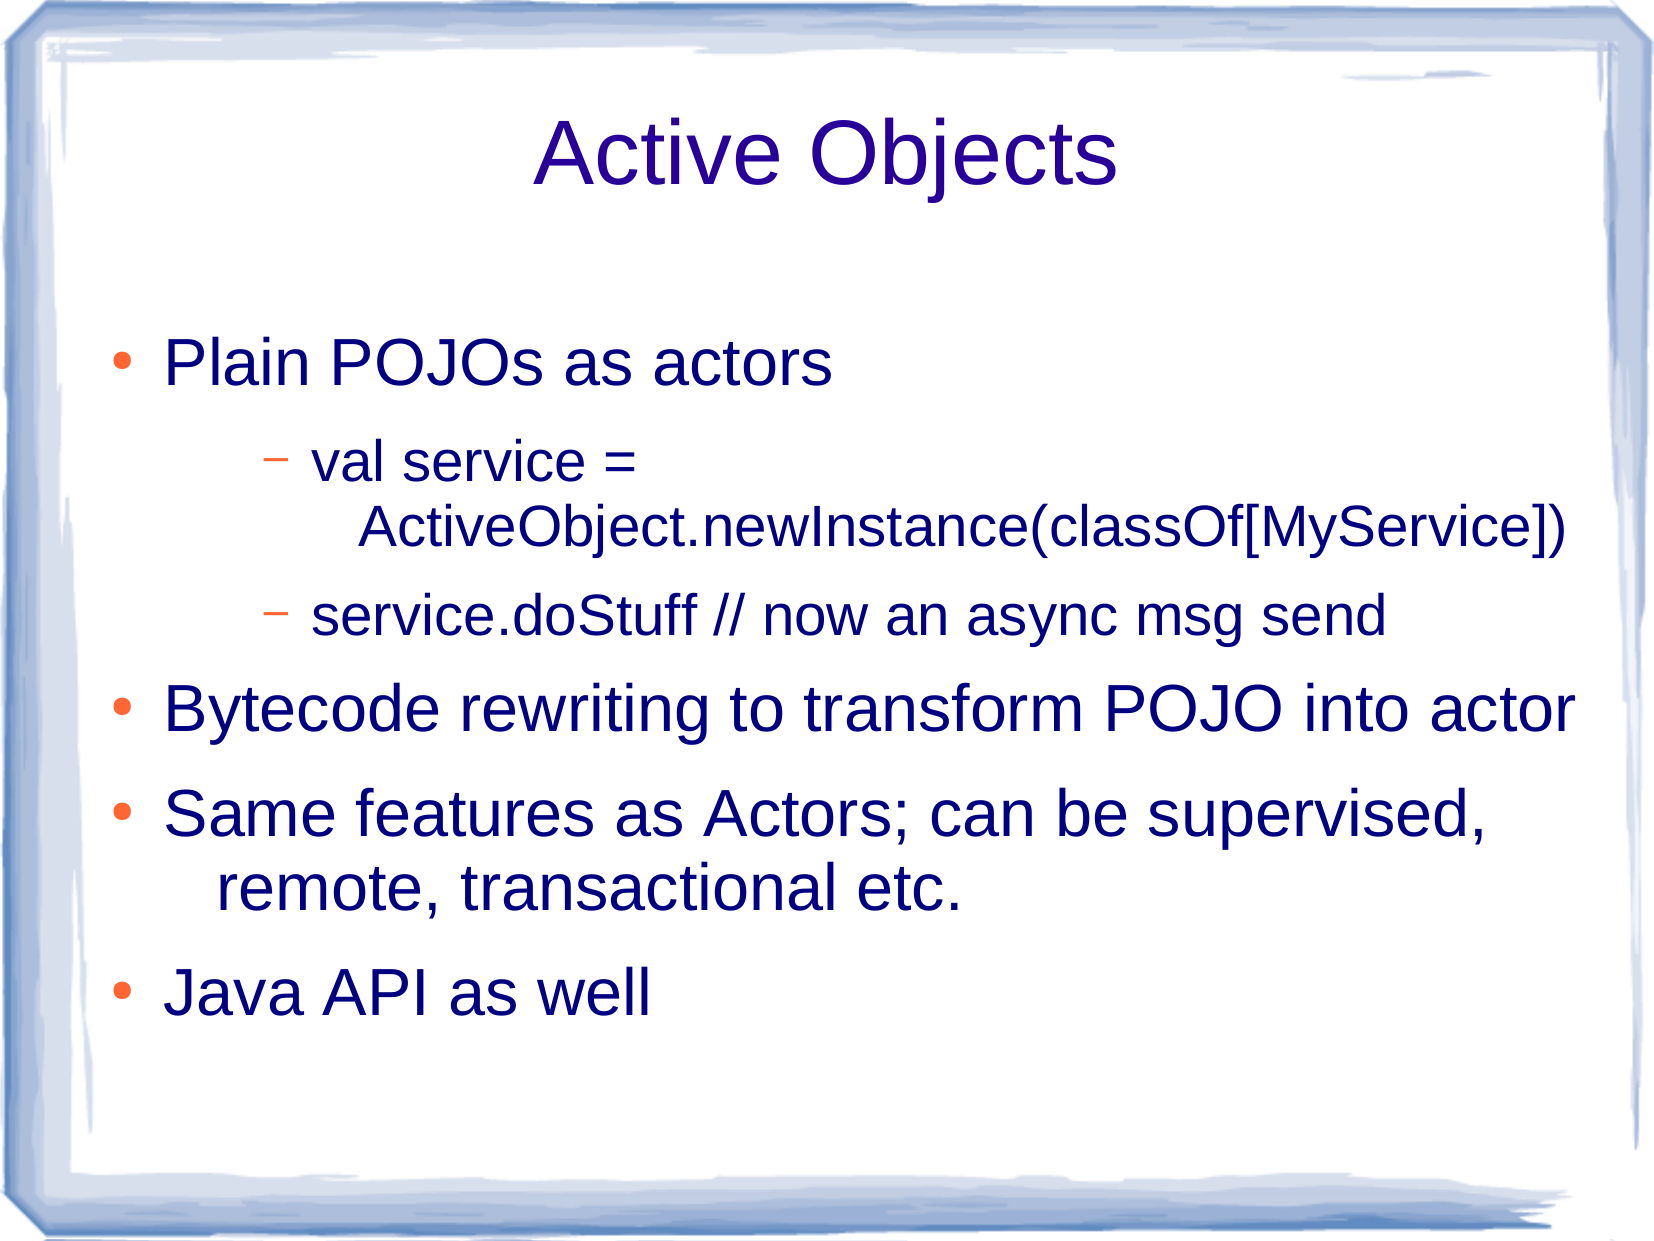

# Active Objects
Plain POJOs as actors
val service = ActiveObject.newInstance(classOf[MyService])
service.doStuff // now an async msg send
Bytecode rewriting to transform POJO into actor
Same features as Actors; can be supervised, remote, transactional etc.
Java API as well